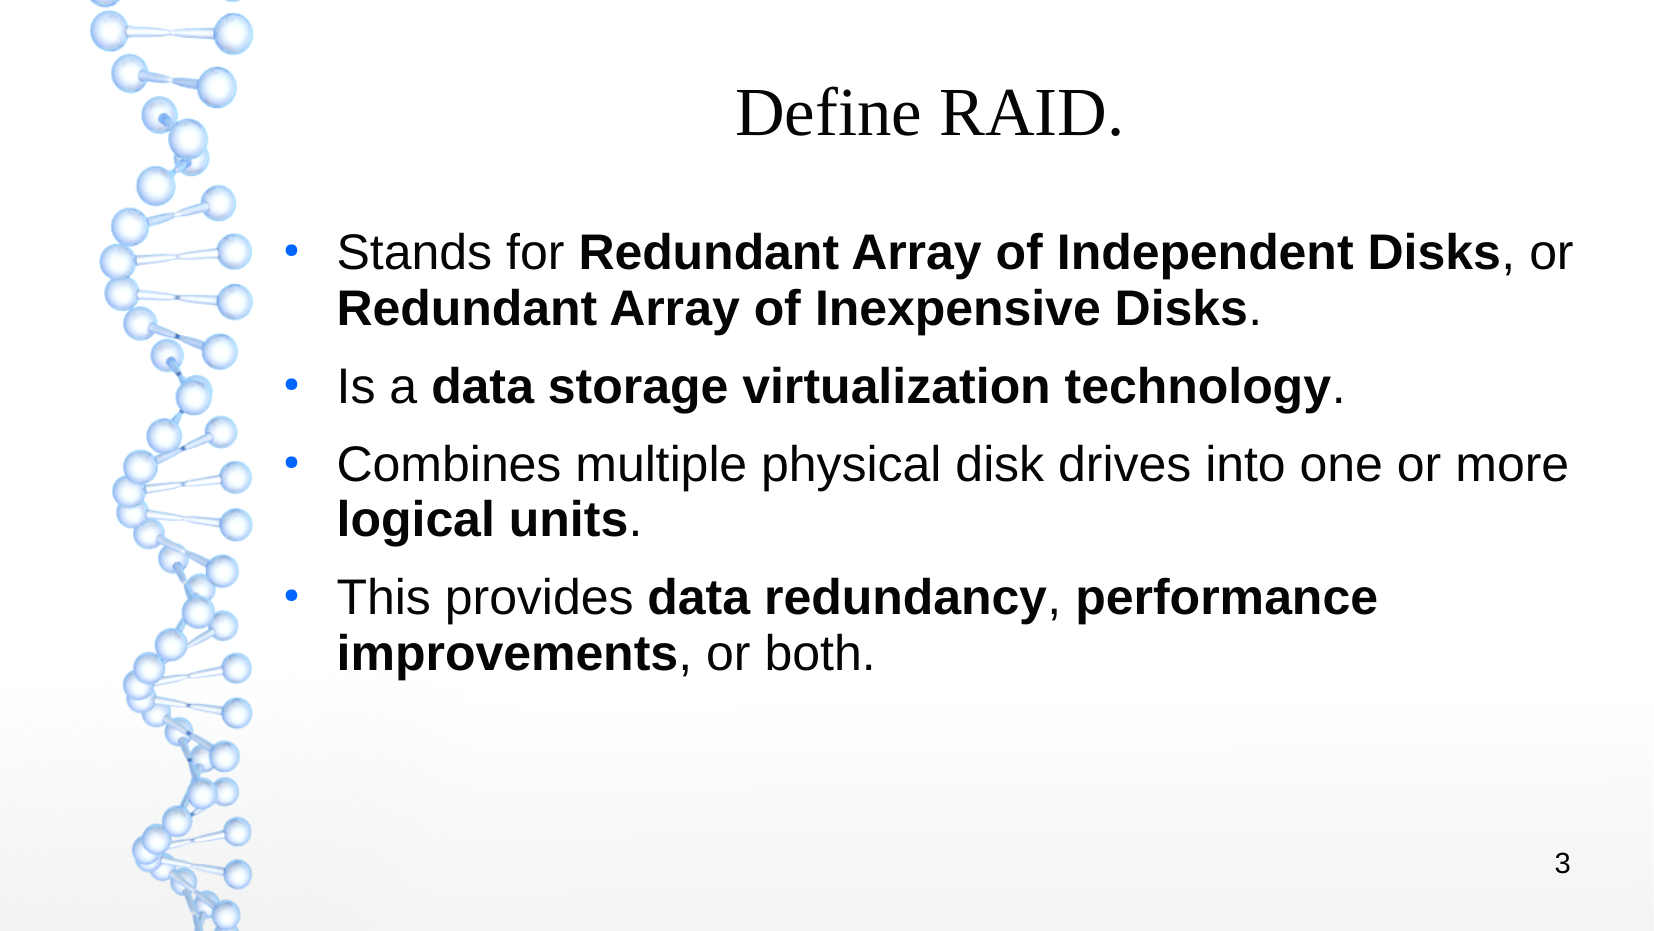

# Define RAID.
Stands for Redundant Array of Independent Disks, or Redundant Array of Inexpensive Disks.
Is a data storage virtualization technology.
Combines multiple physical disk drives into one or more logical units.
This provides data redundancy, performance improvements, or both.
3